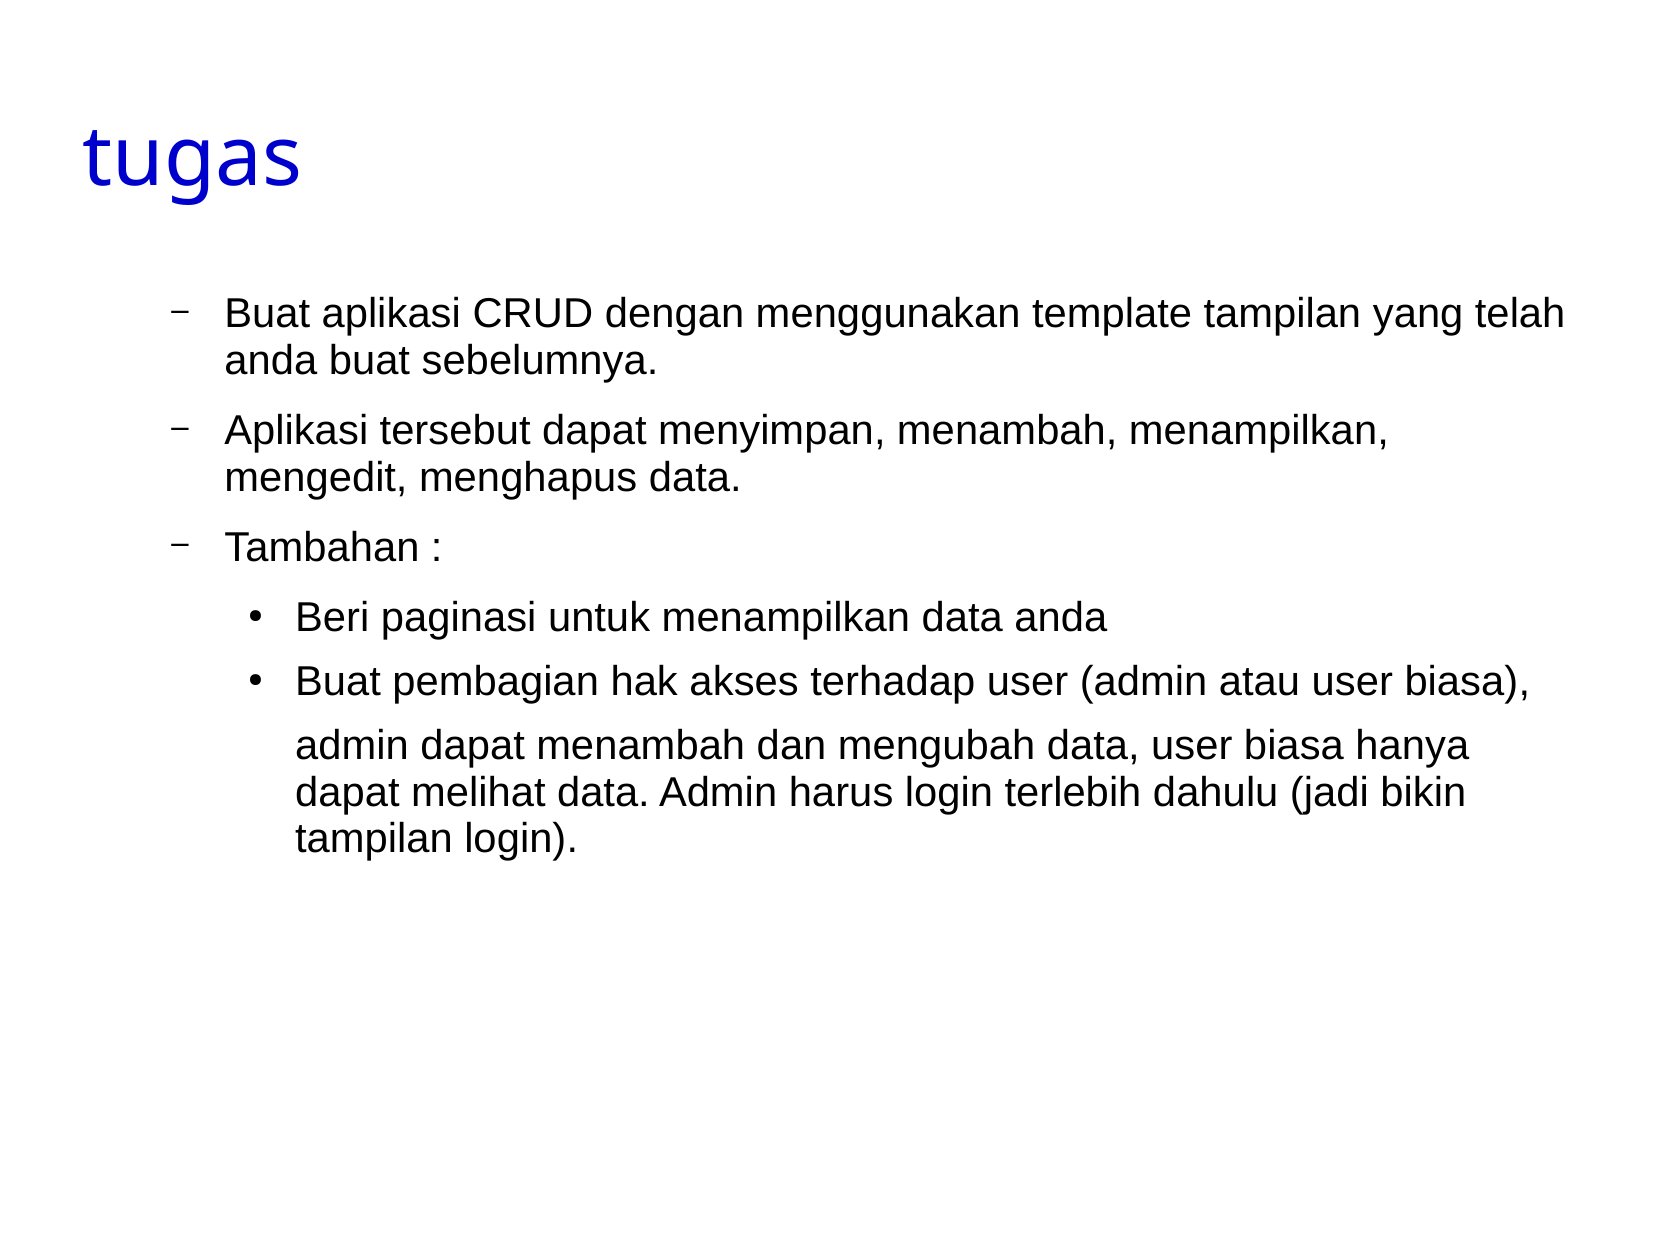

# tugas
Buat aplikasi CRUD dengan menggunakan template tampilan yang telah anda buat sebelumnya.
Aplikasi tersebut dapat menyimpan, menambah, menampilkan, mengedit, menghapus data.
Tambahan :
Beri paginasi untuk menampilkan data anda
Buat pembagian hak akses terhadap user (admin atau user biasa),
admin dapat menambah dan mengubah data, user biasa hanya dapat melihat data. Admin harus login terlebih dahulu (jadi bikin tampilan login).